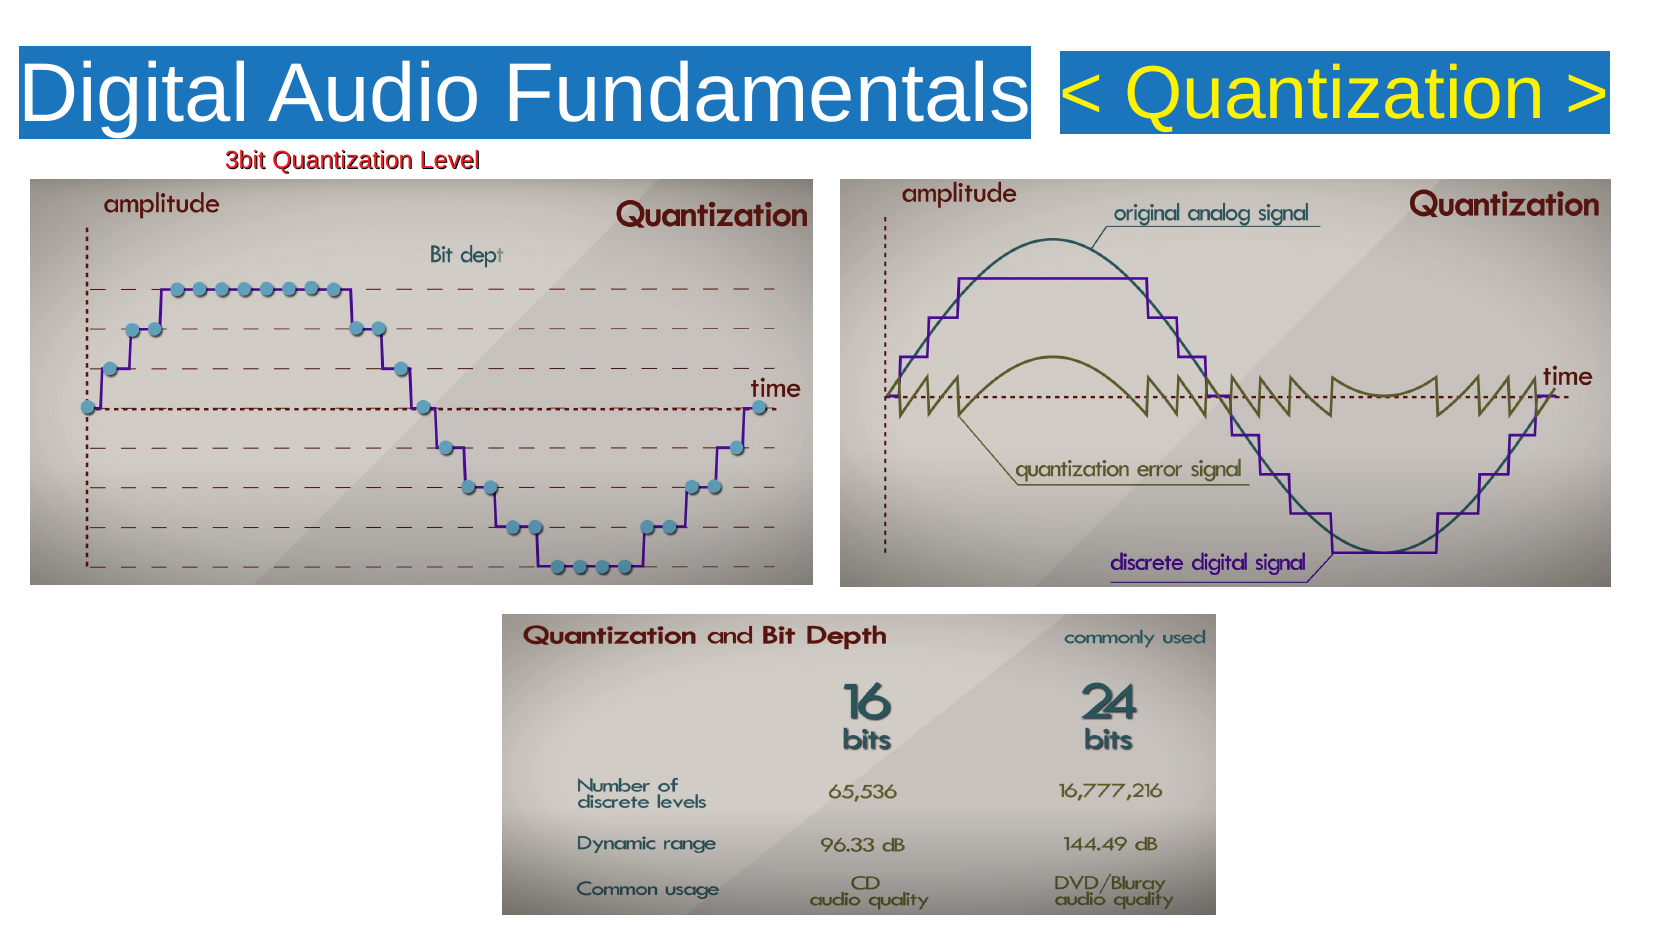

< Quantization >
# Digital Audio Fundamentals
3bit Quantization Level